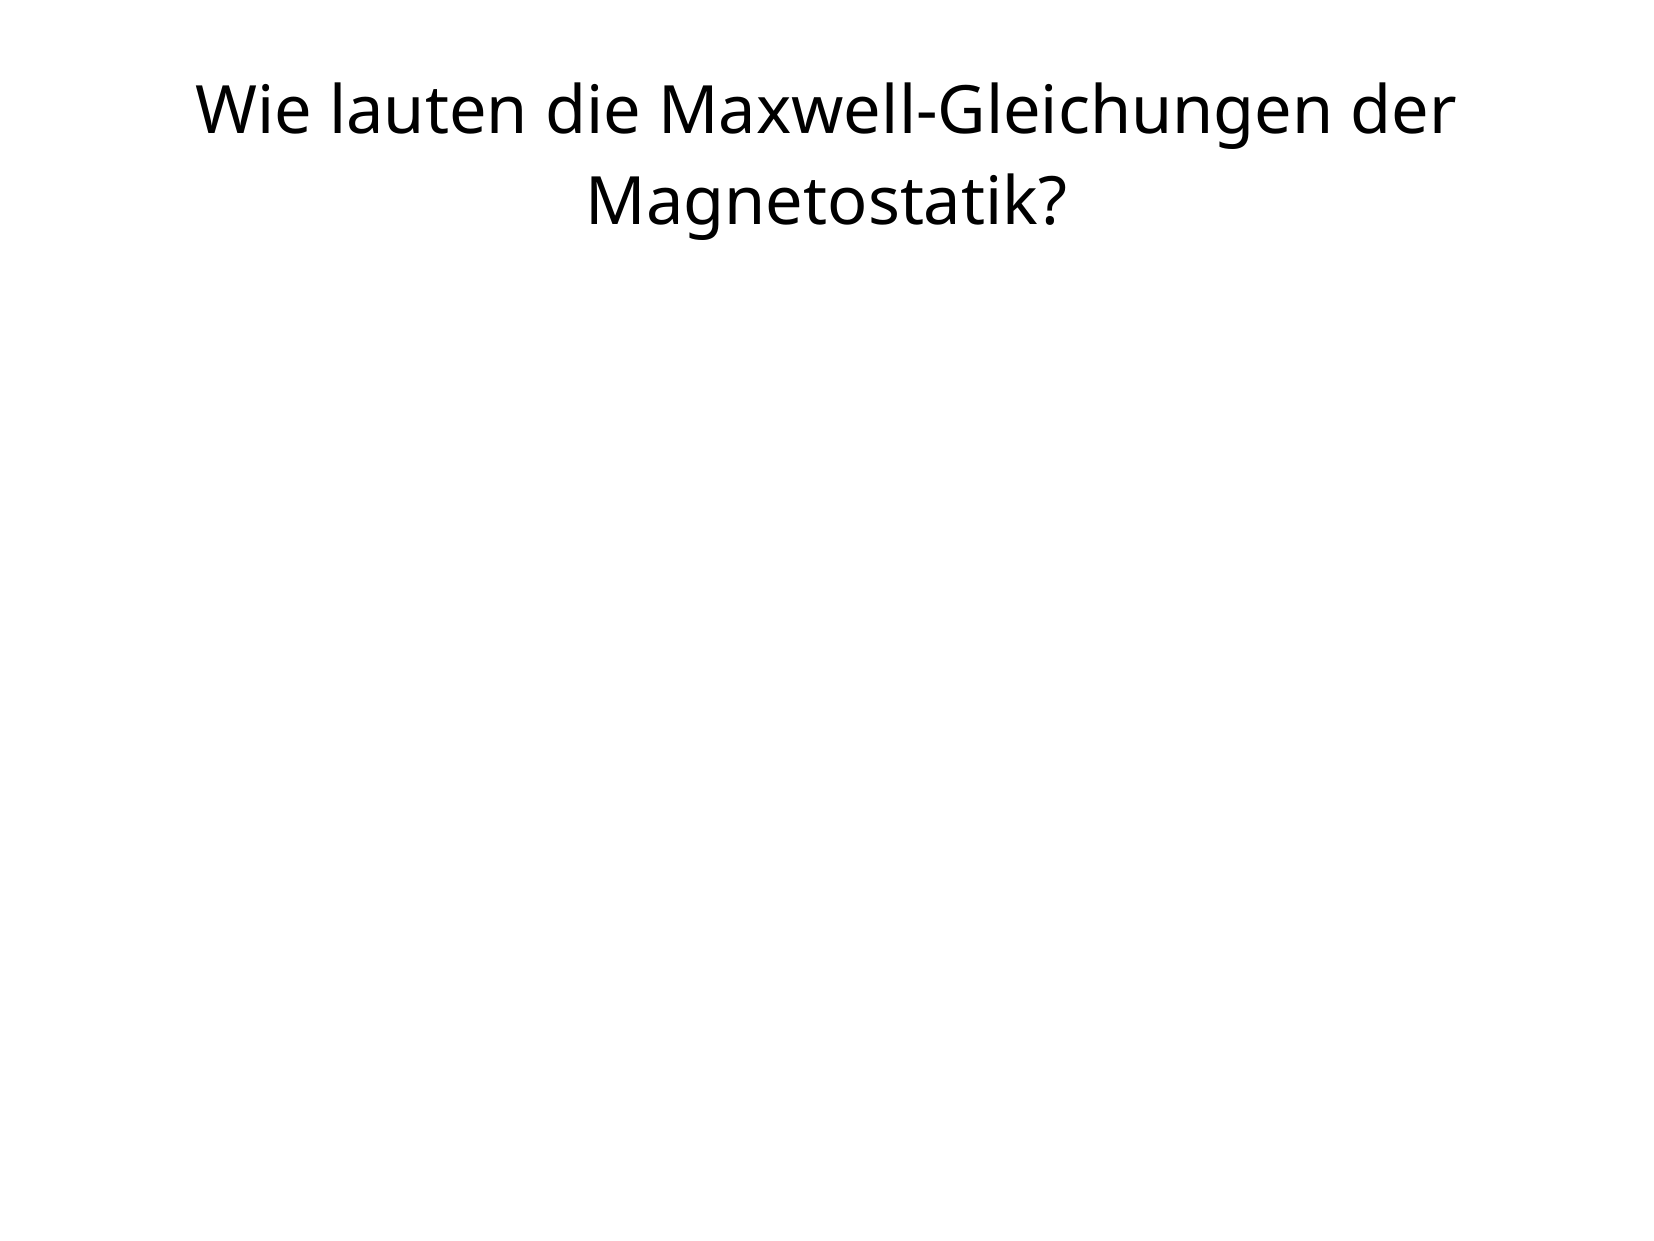

# Wie lauten die Maxwell-Gleichungen der Magnetostatik?